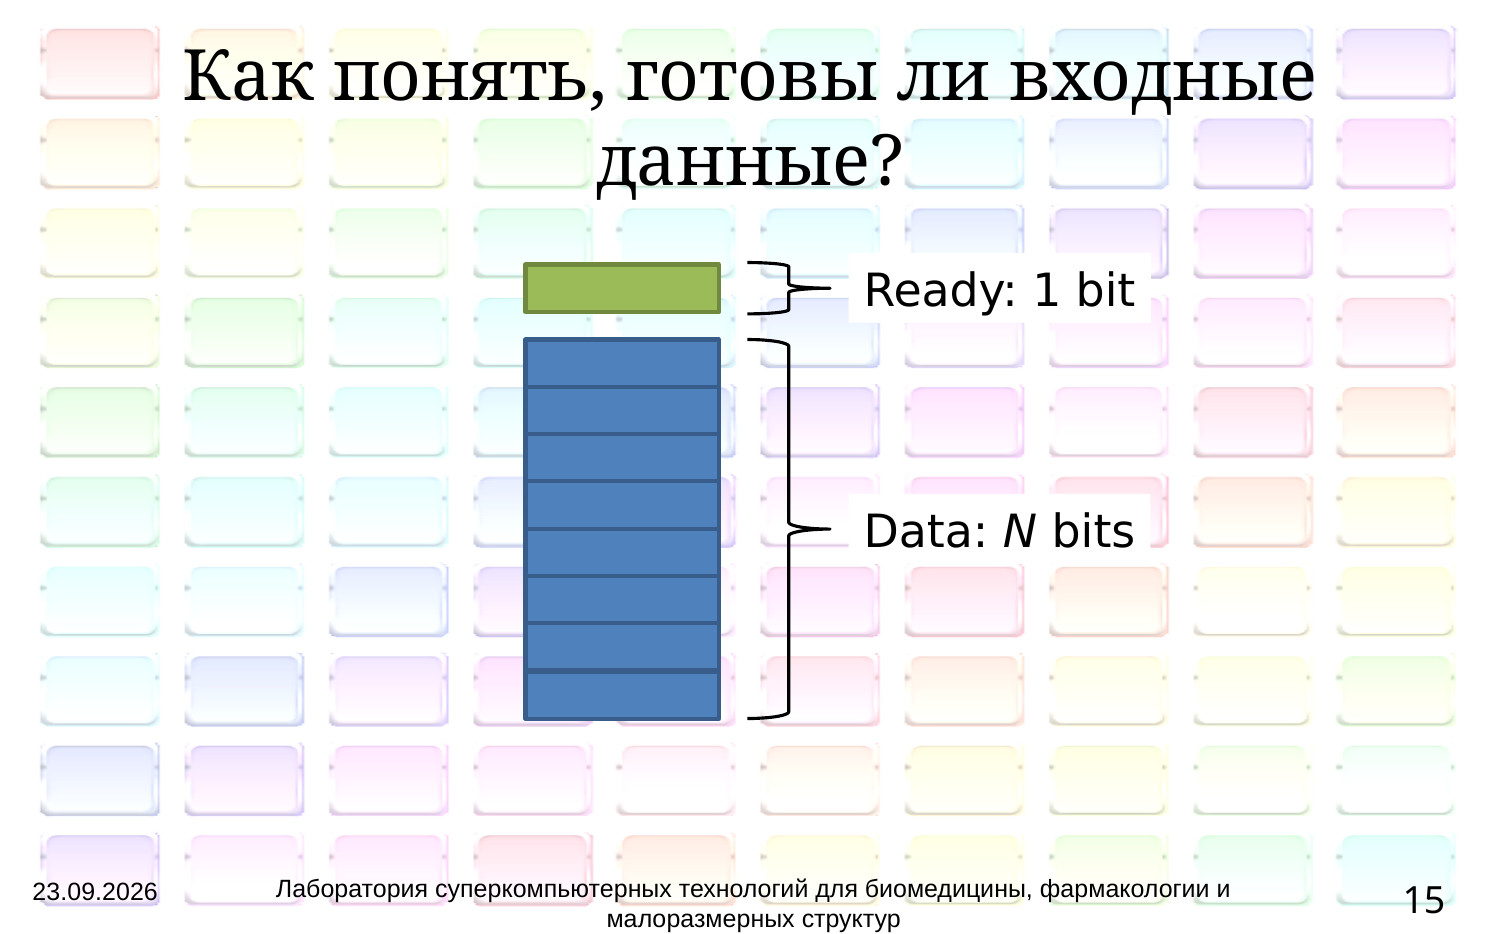

# Как понять, готовы ли входные данные?
Ready: 1 bit
Data: N bits
Лаборатория суперкомпьютерных технологий для биомедицины, фармакологии и малоразмерных структур